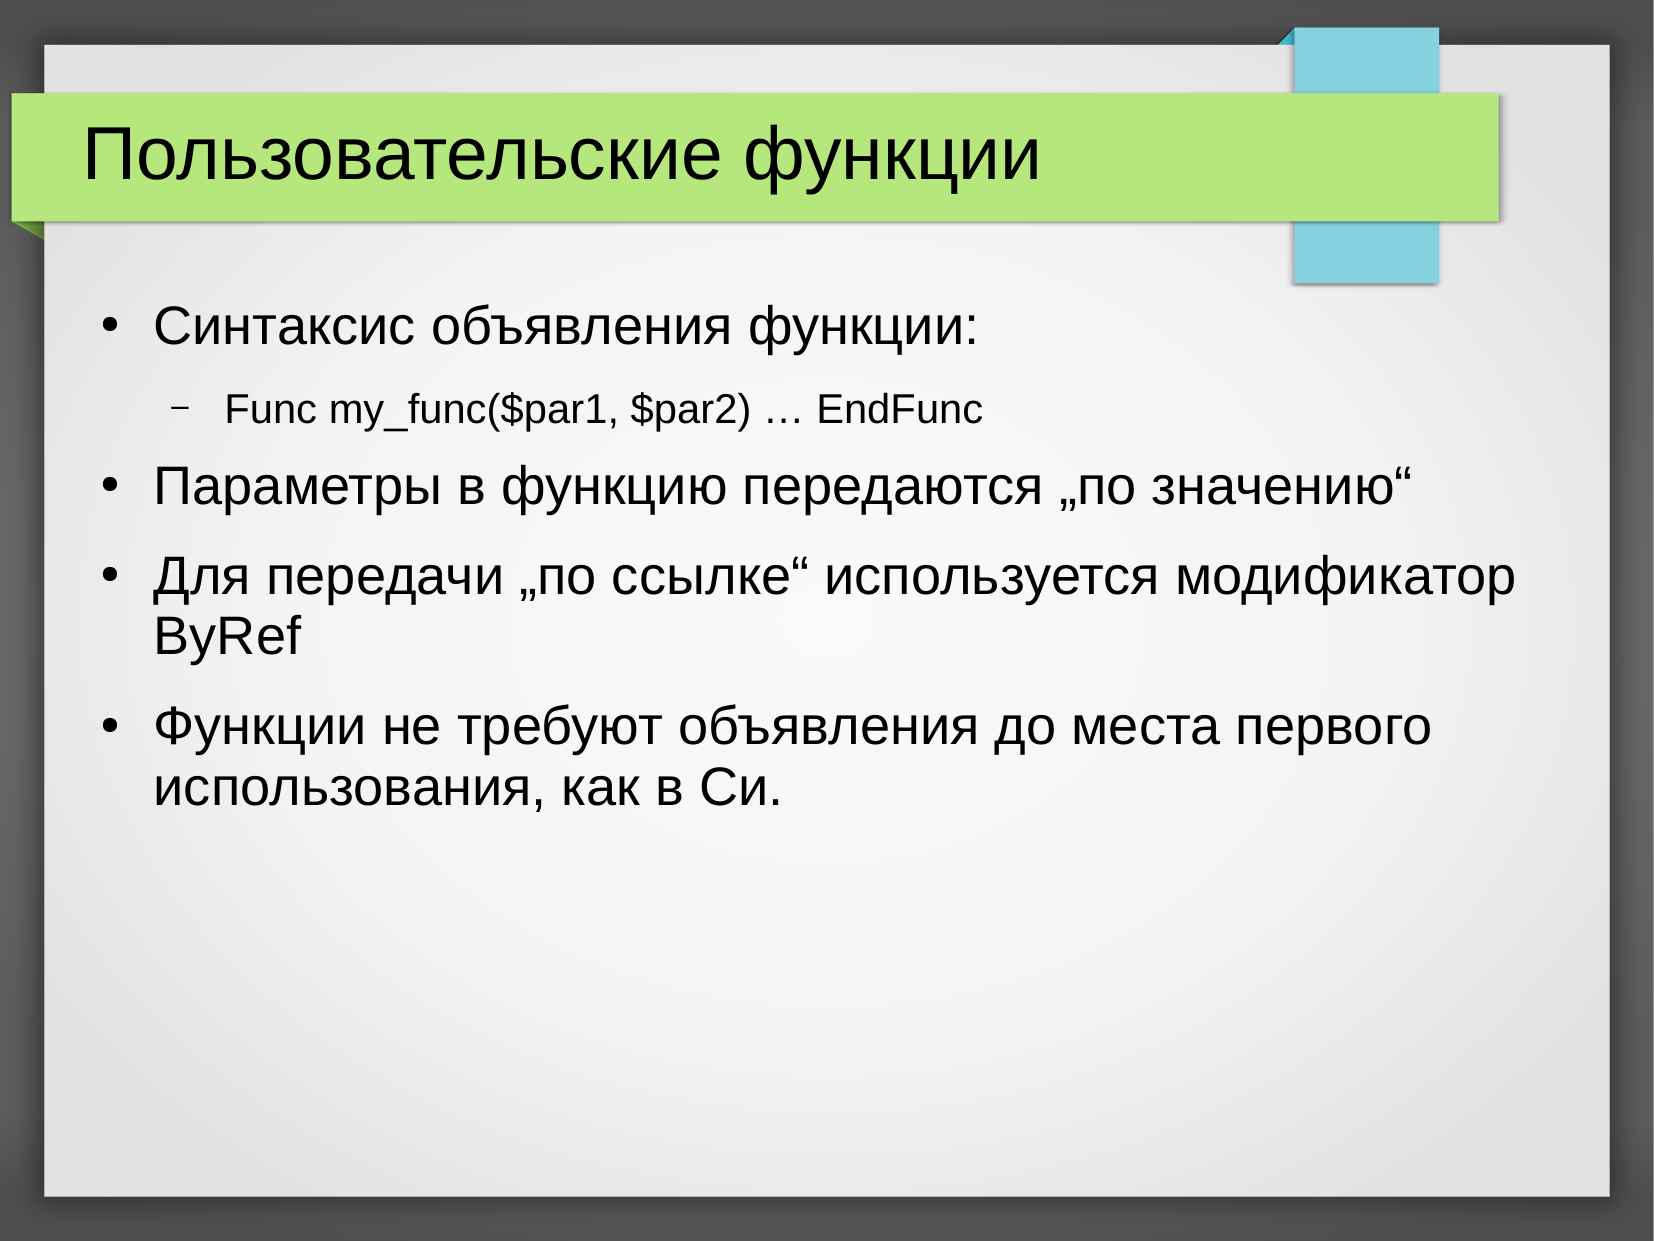

# Пользовательские функции
Синтаксис объявления функции:
Func my_func($par1, $par2) … EndFunc
Параметры в функцию передаются „по значению“
Для передачи „по ссылке“ используется модификатор ByRef
Функции не требуют объявления до места первого использования, как в Си.